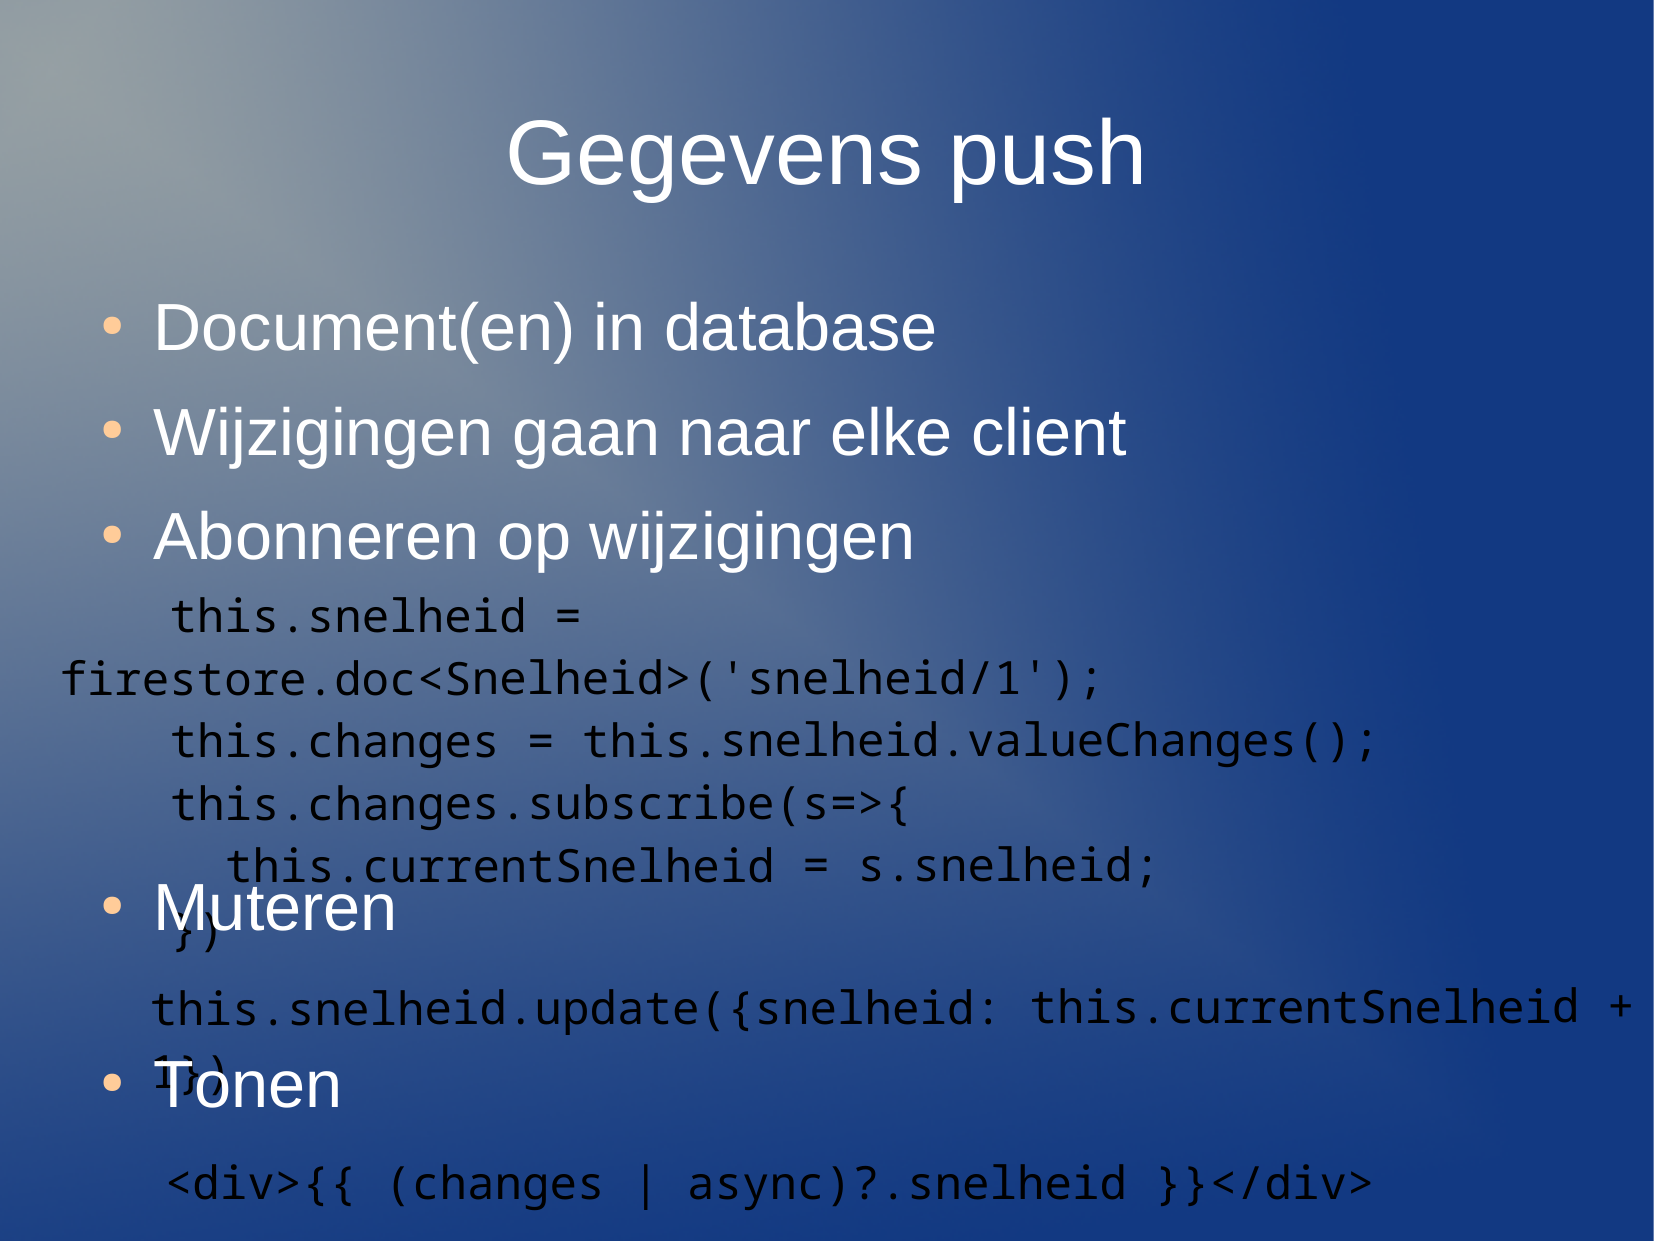

# Gegevens push
Document(en) in database
Wijzigingen gaan naar elke client
Abonneren op wijzigingen
 this.snelheid = firestore.doc<Snelheid>('snelheid/1');
 this.changes = this.snelheid.valueChanges();
 this.changes.subscribe(s=>{
 this.currentSnelheid = s.snelheid;
 })
Muteren
this.snelheid.update({snelheid: this.currentSnelheid + 1})
Tonen
<div>{{ (changes | async)?.snelheid }}</div>